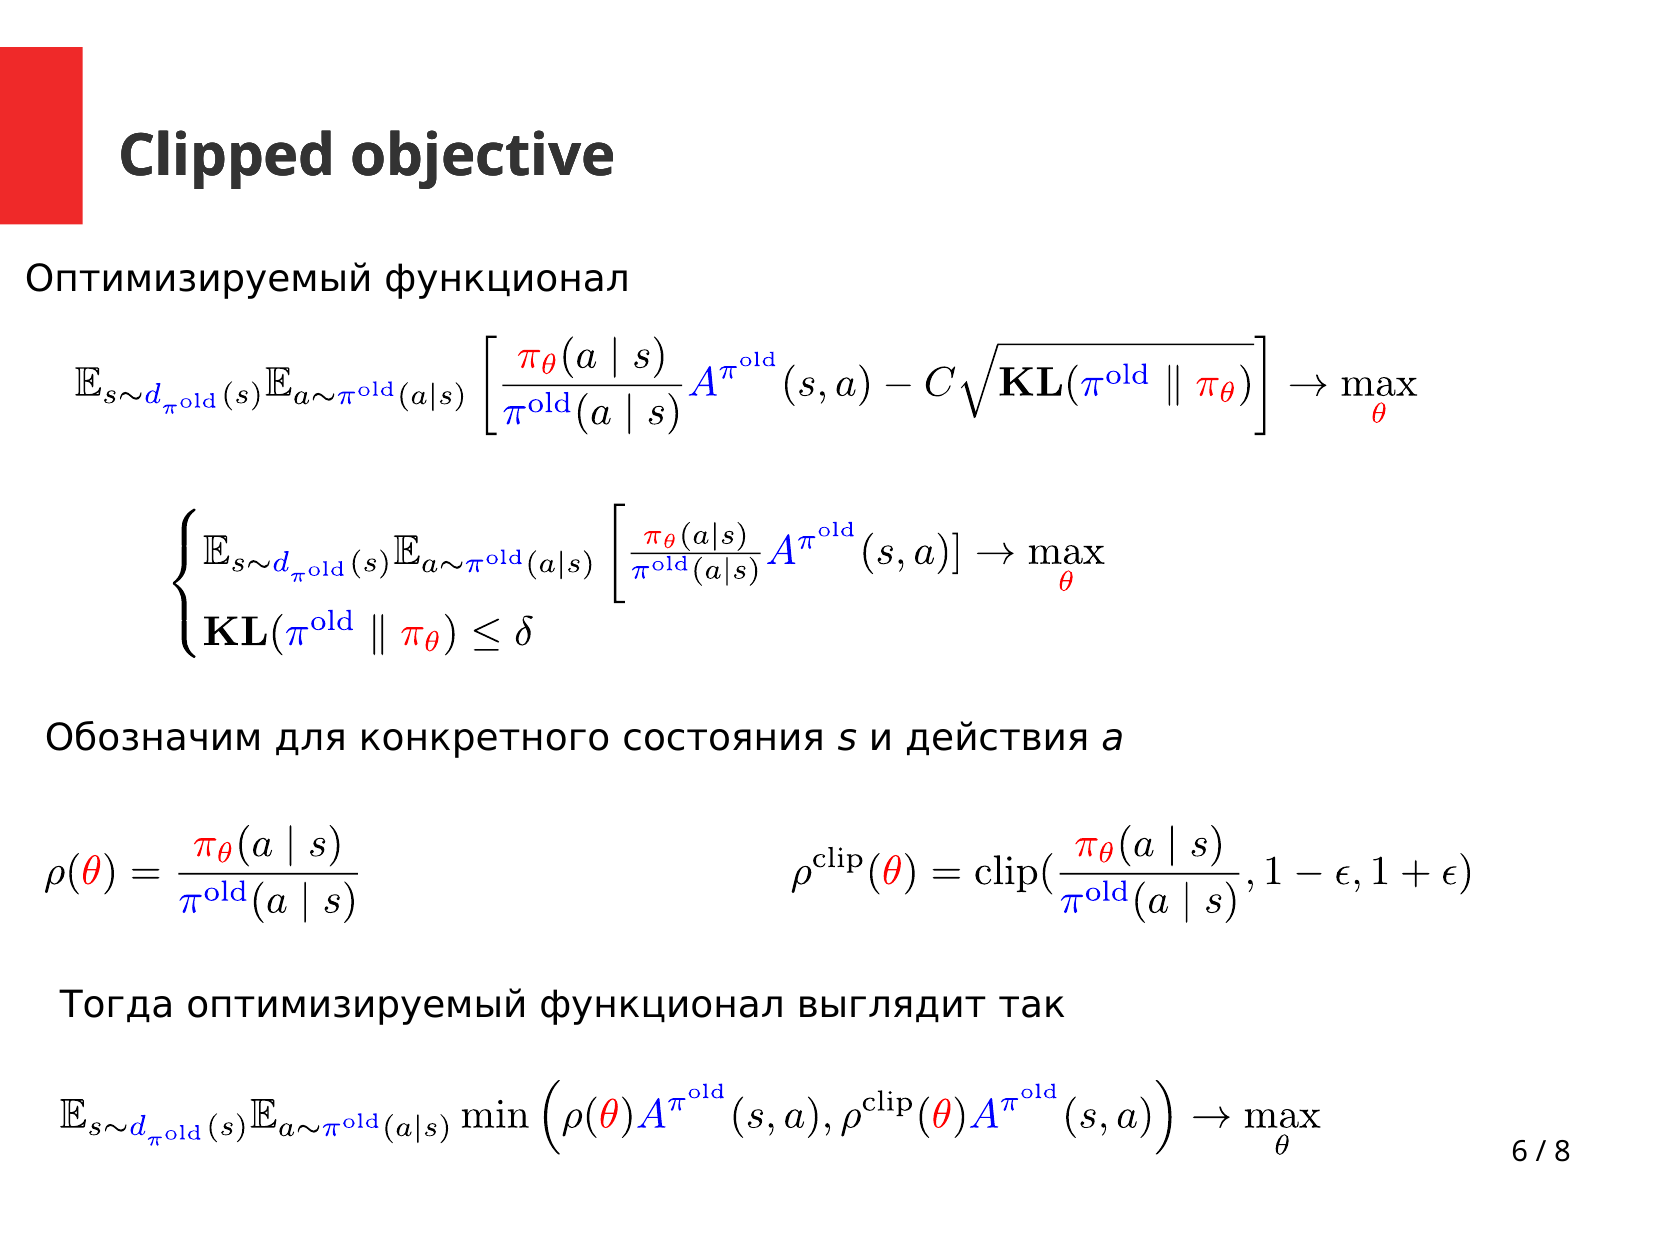

# Clipped objective
Clipped objective
Clipped objective
Оптимизируемый функционал
Обозначим для конкретного состояния s и действия a
Тогда оптимизируемый функционал выглядит так
6